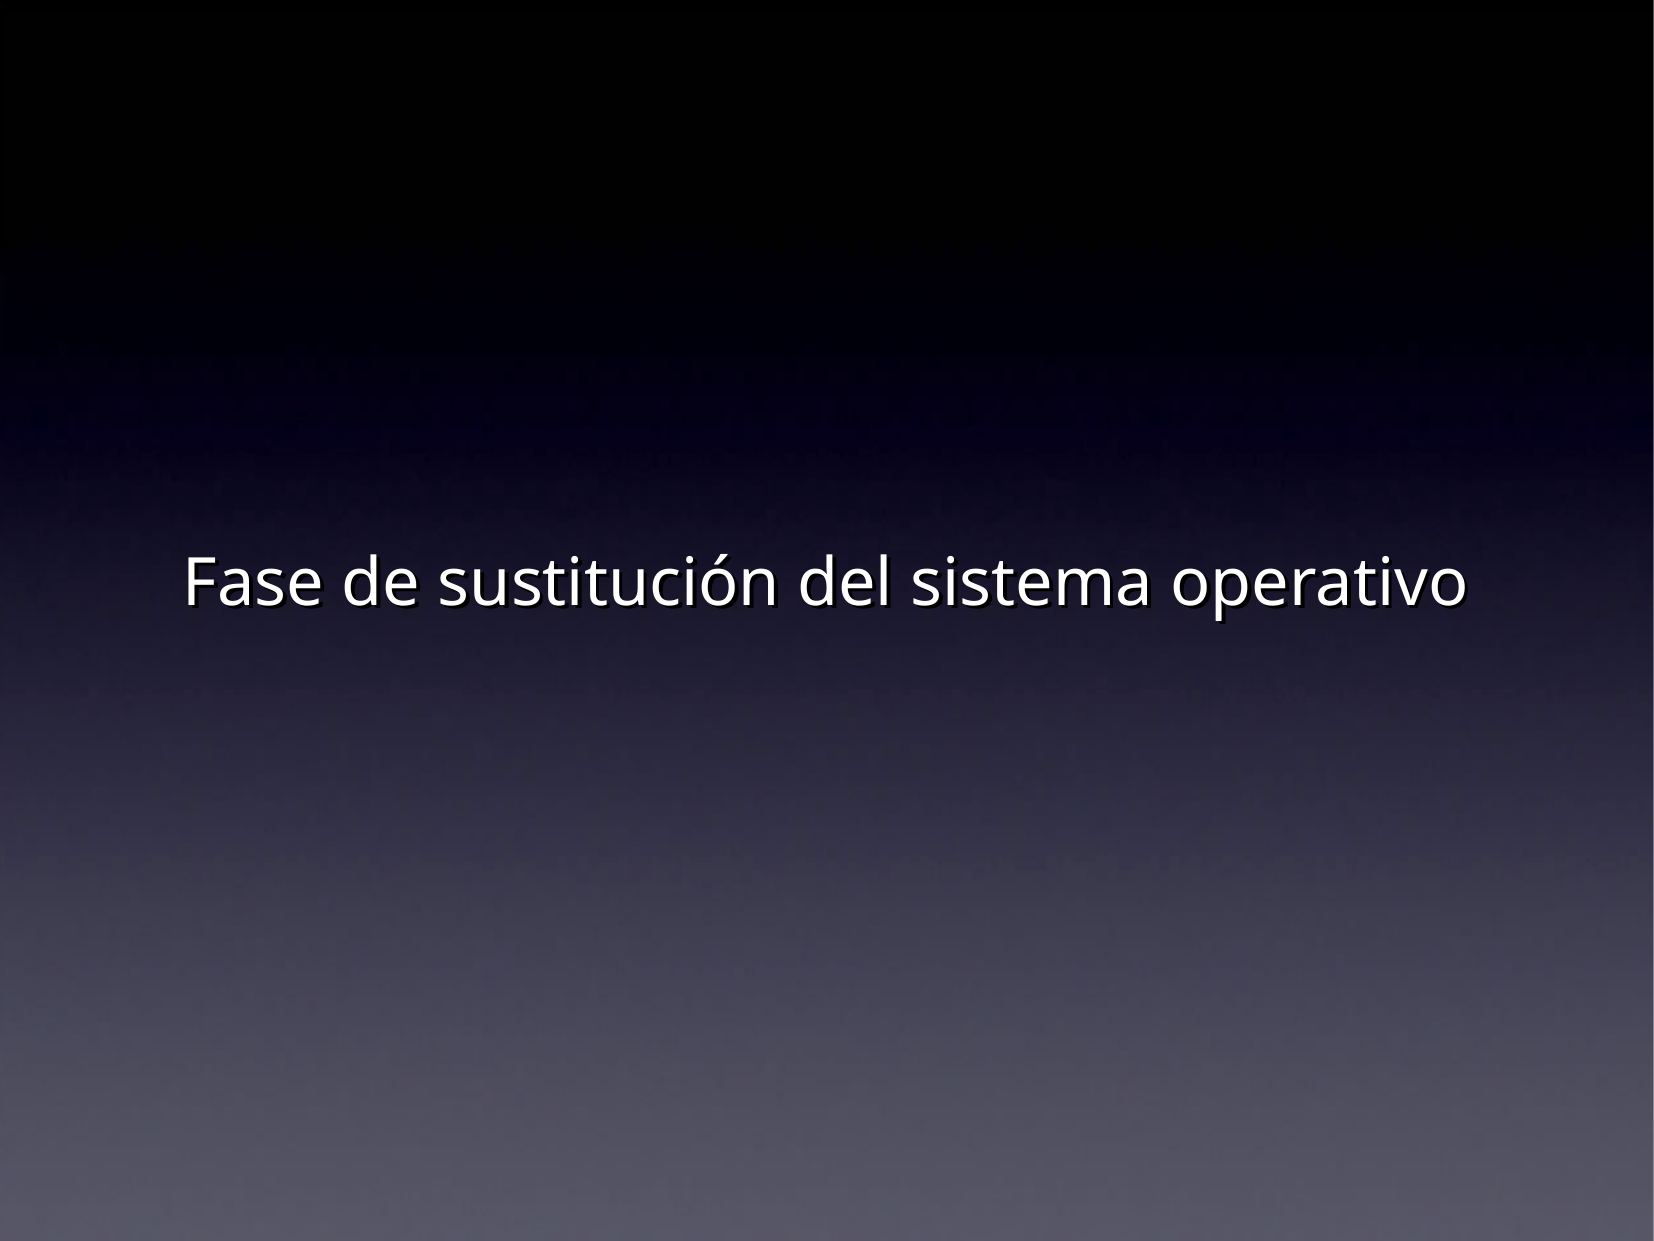

# Fase de sustitución del sistema operativo